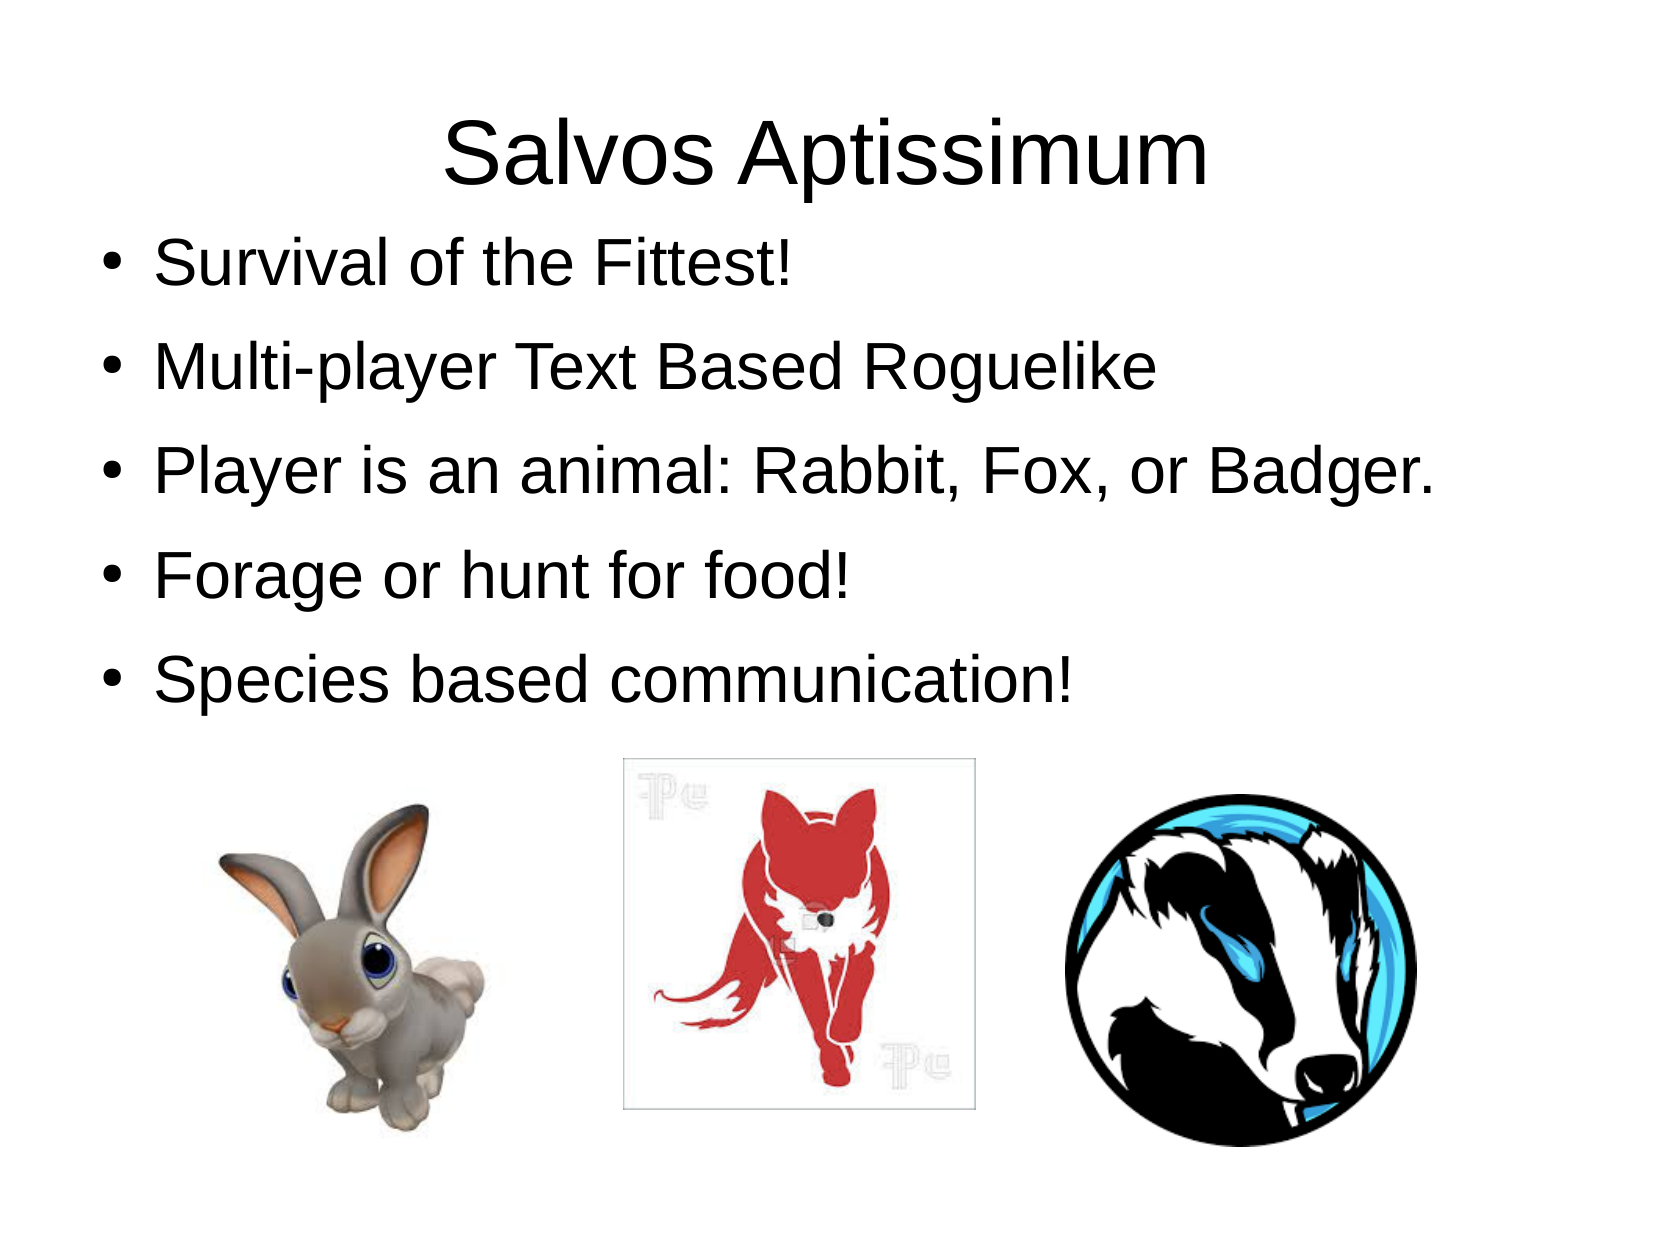

# Salvos Aptissimum
Survival of the Fittest!
Multi-player Text Based Roguelike
Player is an animal: Rabbit, Fox, or Badger.
Forage or hunt for food!
Species based communication!